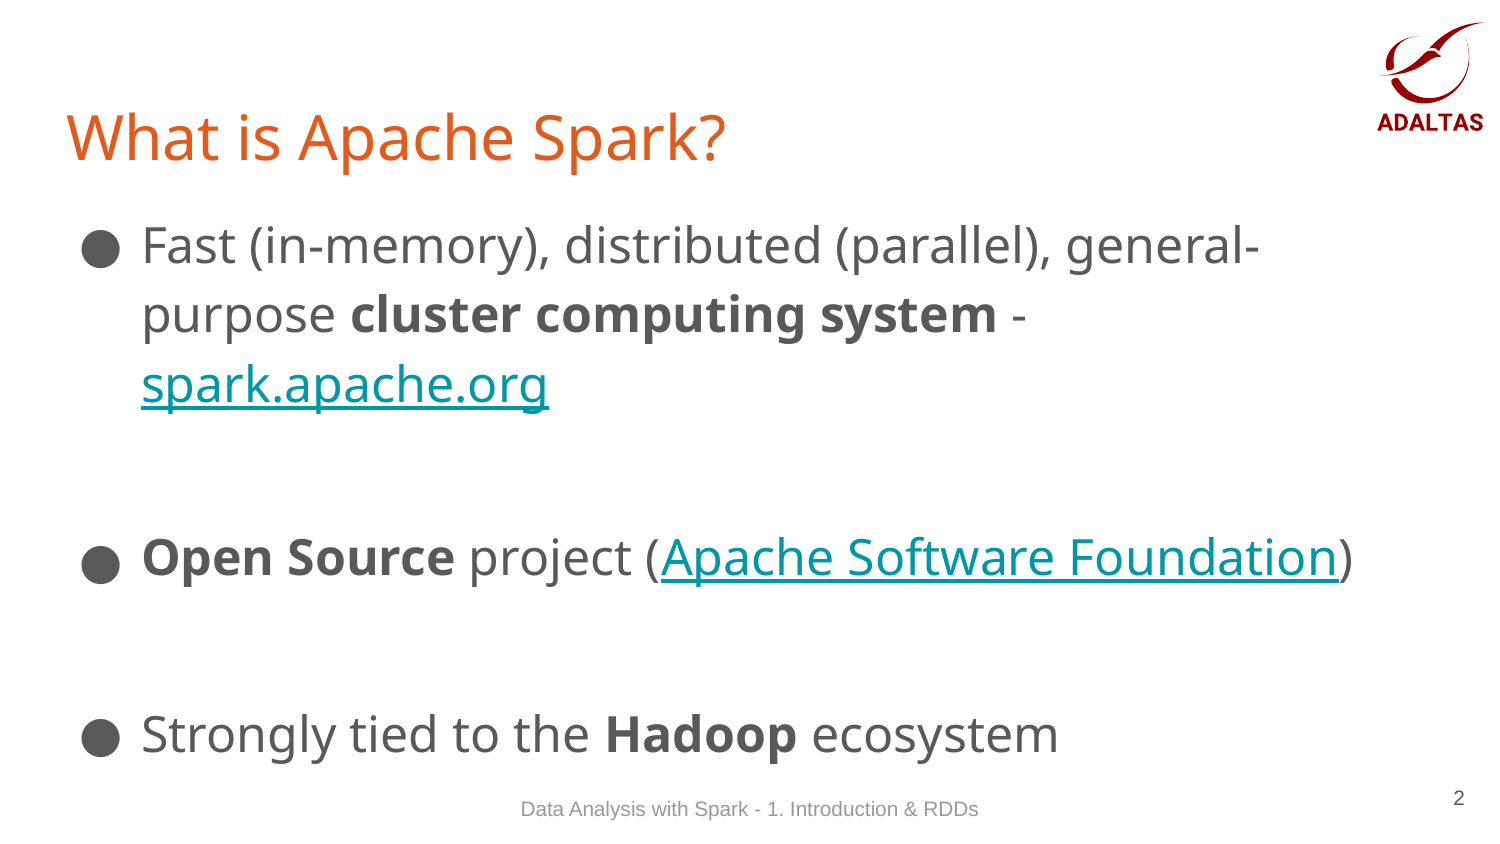

What is Apache Spark?
# Fast (in-memory), distributed (parallel), general-purpose cluster computing system - spark.apache.org
Open Source project (Apache Software Foundation)
Strongly tied to the Hadoop ecosystem
Data Analysis with Spark - 1. Introduction & RDDs